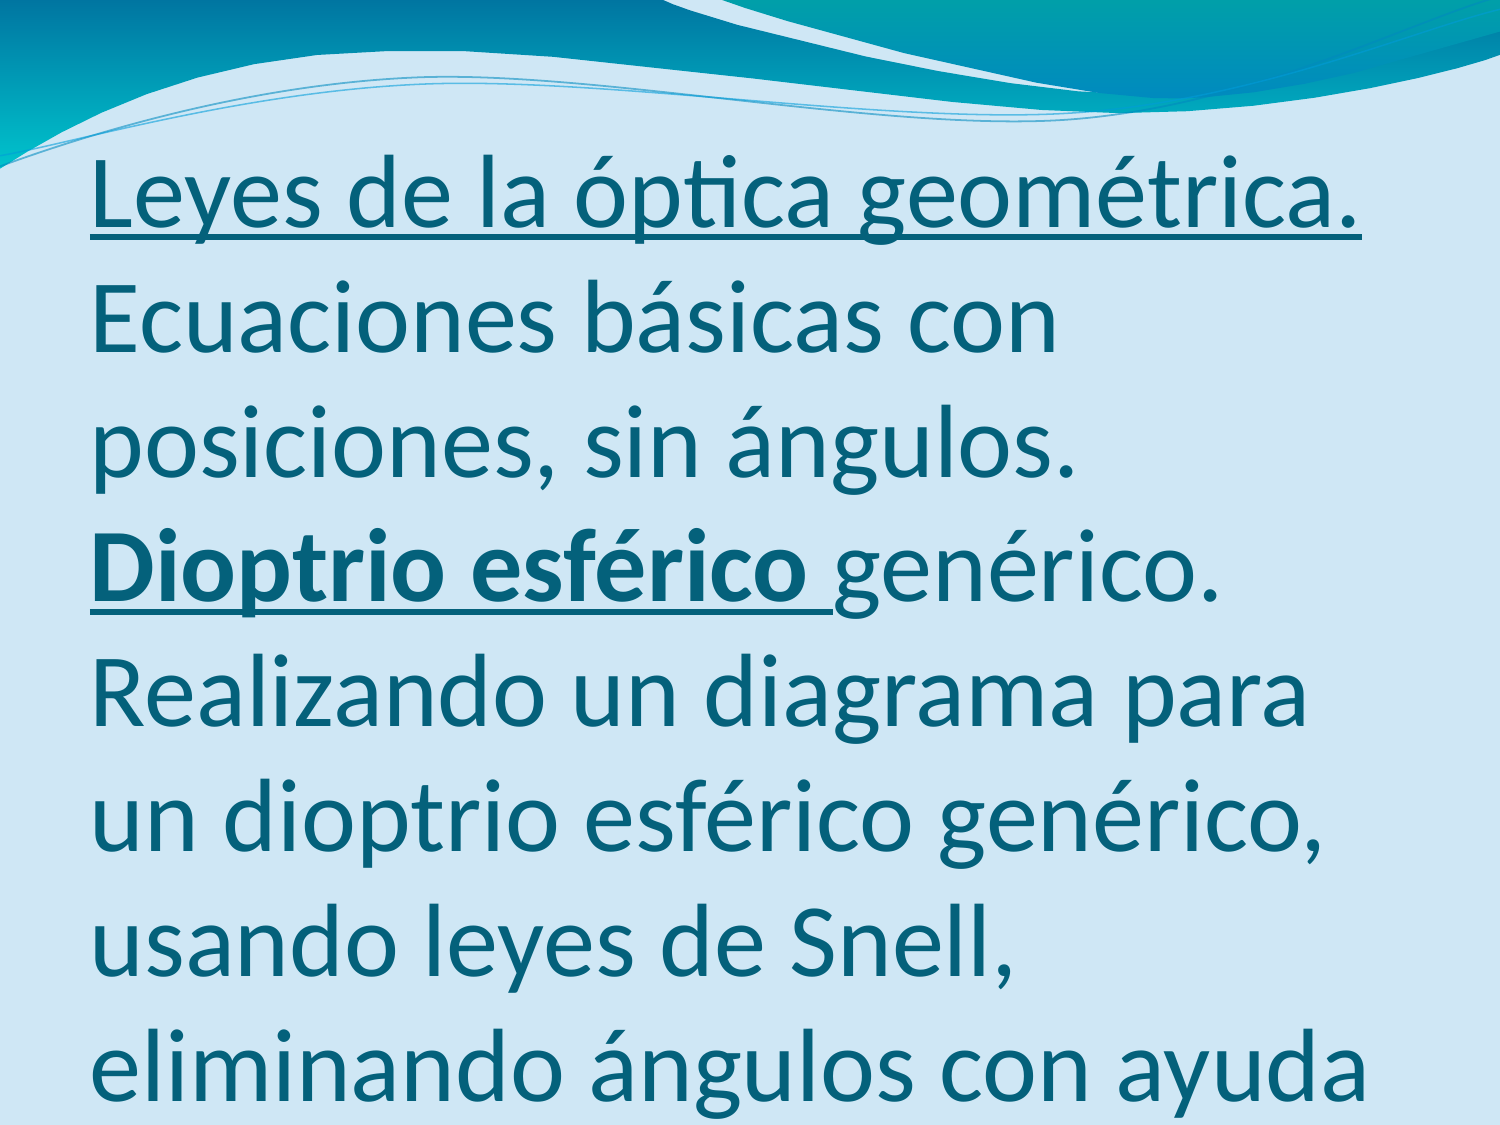

# Leyes de la óptica geométrica. Ecuaciones básicas con posiciones, sin ángulos. Dioptrio esférico genérico. Realizando un diagrama para un dioptrio esférico genérico, usando leyes de Snell, eliminando ángulos con ayuda aproximación paraxial, se llega a la expresión n( 1/ r − 1/ s )=n'( 1/r − 1/s' ) “Invariante de Abbe”